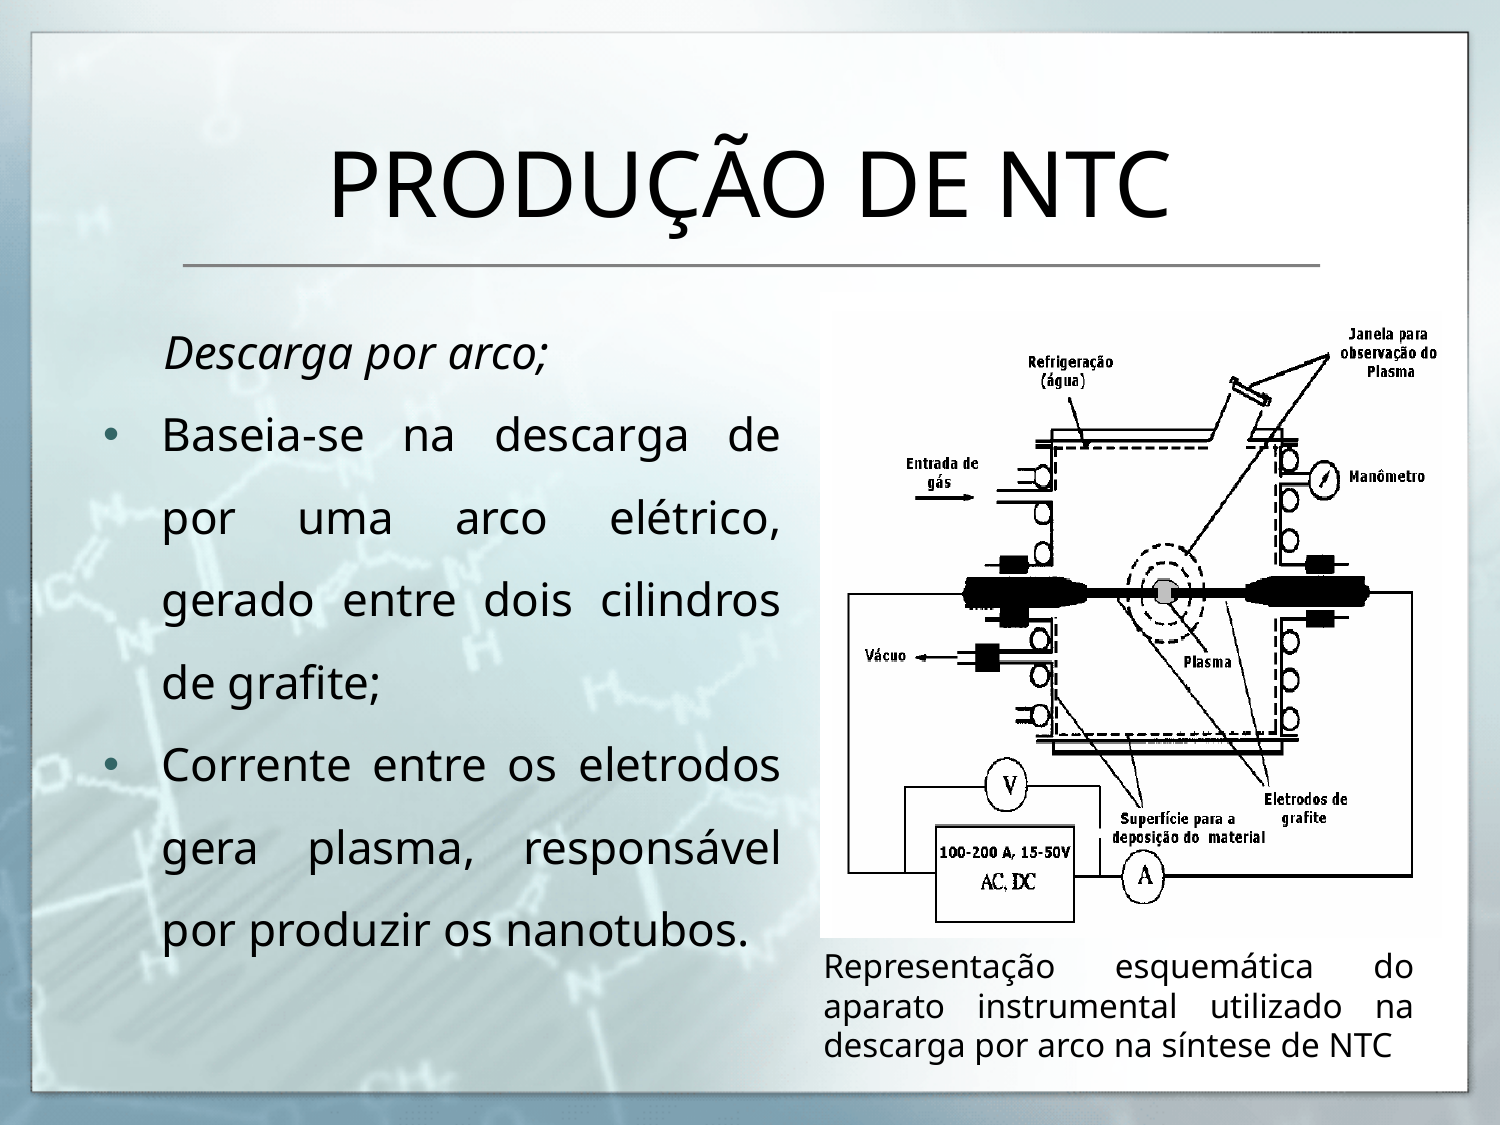

PRODUÇÃO DE NTC
 Descarga por arco;
Baseia-se na descarga de por uma arco elétrico, gerado entre dois cilindros de grafite;
Corrente entre os eletrodos gera plasma, responsável por produzir os nanotubos.
Representação esquemática do aparato instrumental utilizado na descarga por arco na síntese de NTC